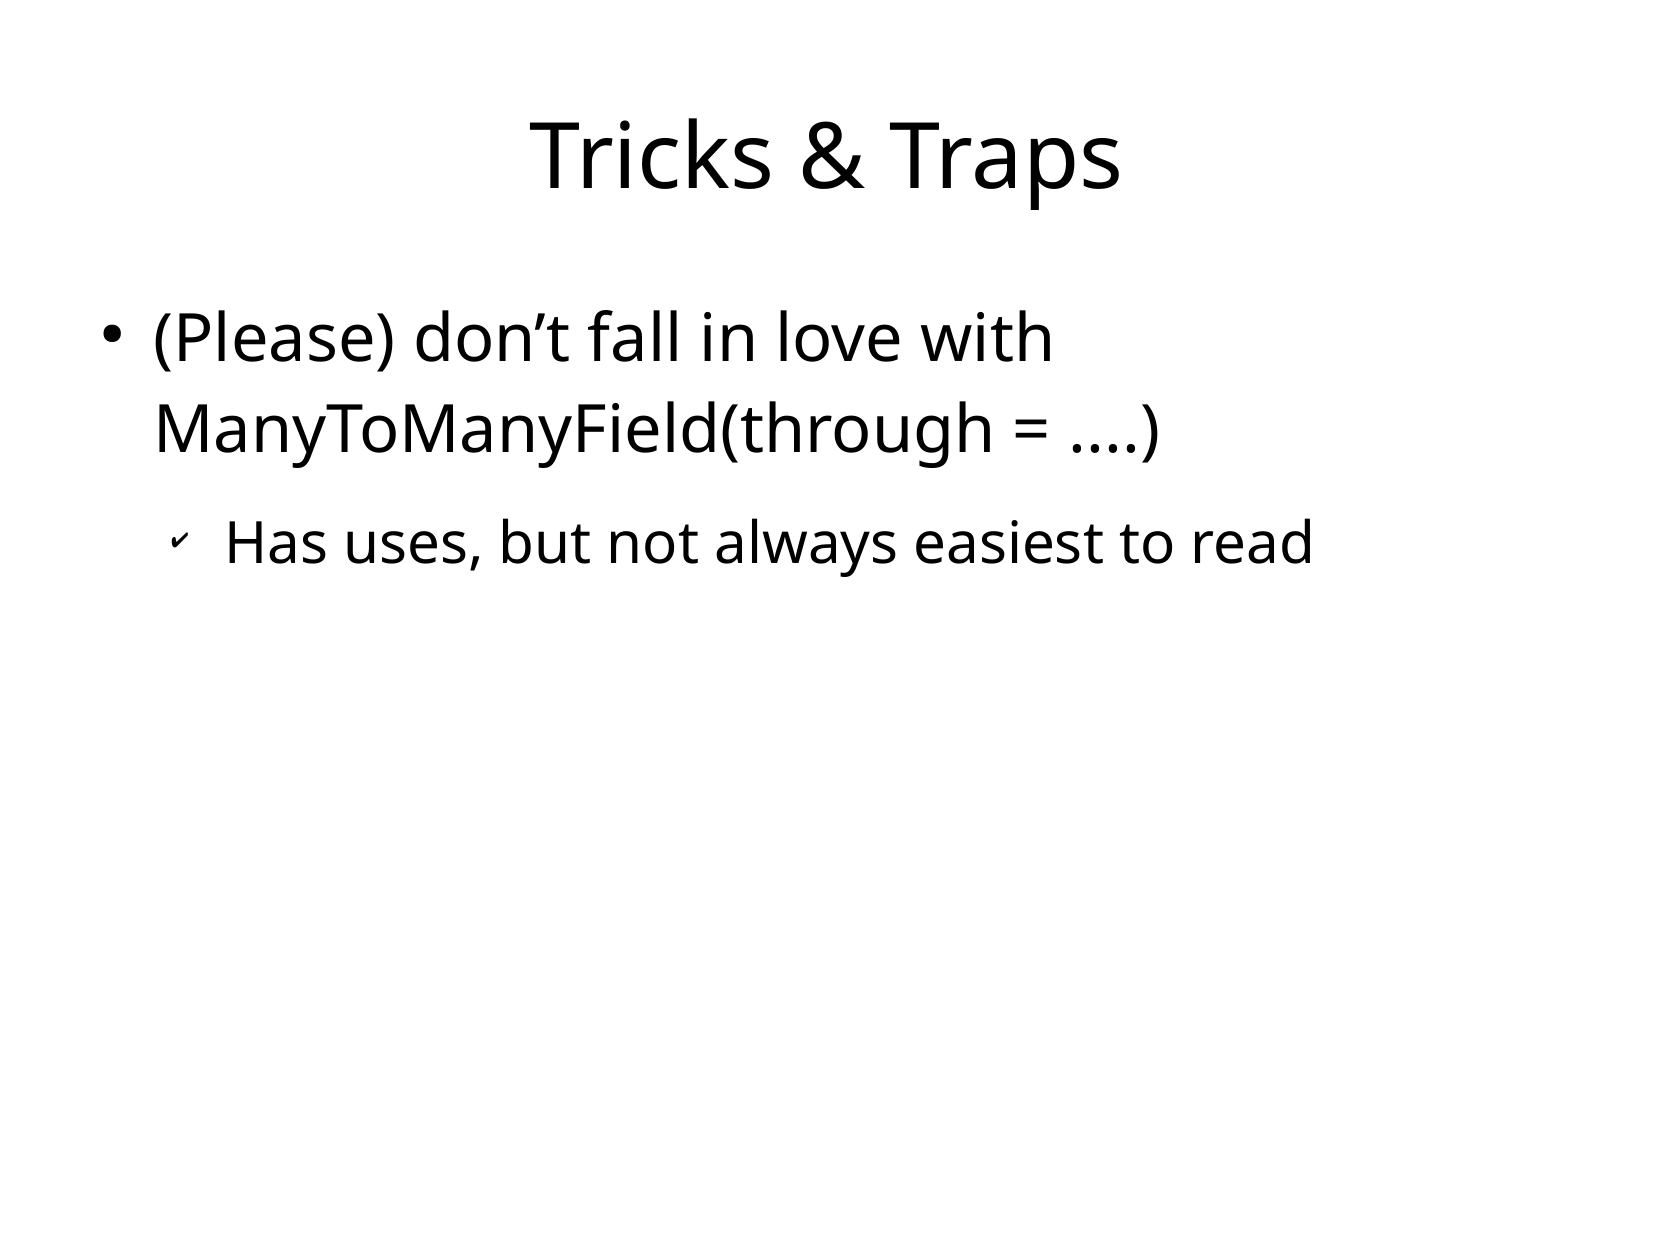

# Tricks & Traps
(Please) don’t fall in love with ManyToManyField(through = ....)
Has uses, but not always easiest to read